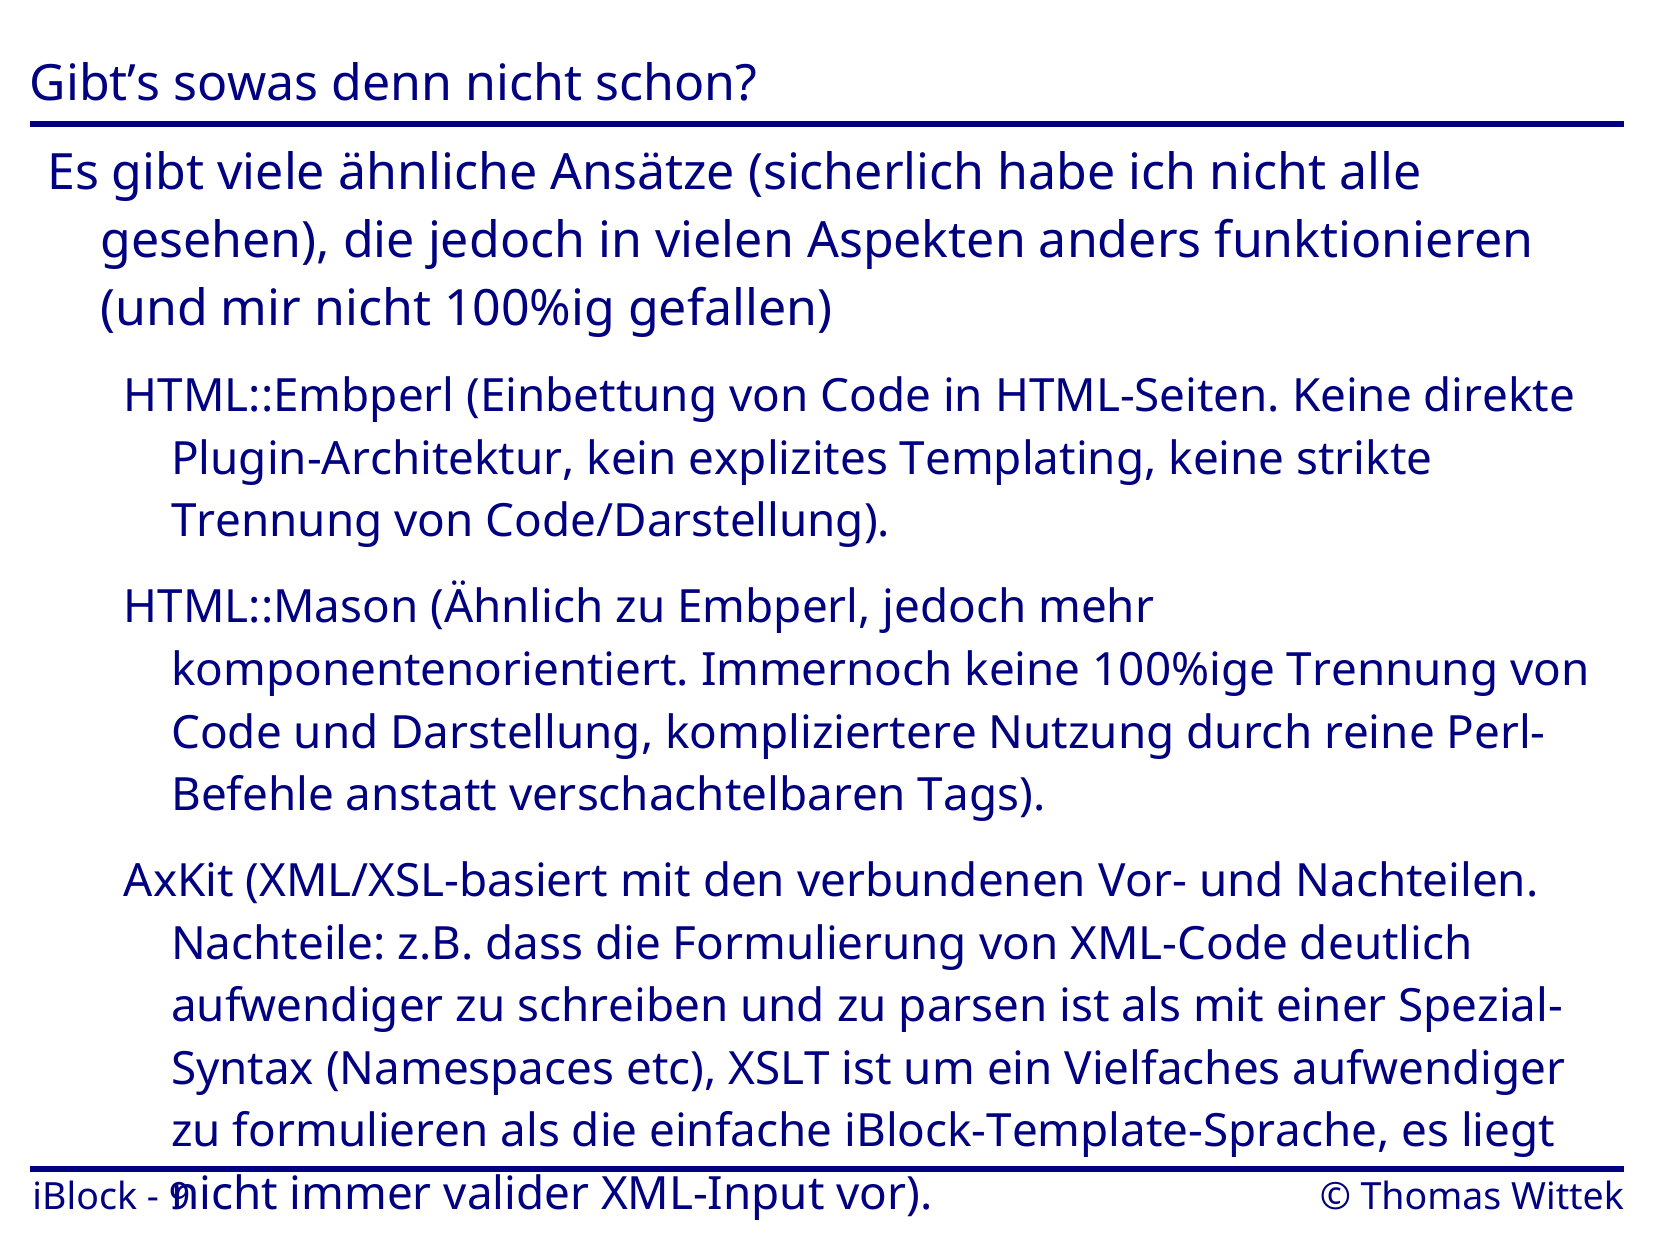

# Gibt’s sowas denn nicht schon?
Es gibt viele ähnliche Ansätze (sicherlich habe ich nicht alle gesehen), die jedoch in vielen Aspekten anders funktionieren (und mir nicht 100%ig gefallen)
HTML::Embperl (Einbettung von Code in HTML-Seiten. Keine direkte Plugin-Architektur, kein explizites Templating, keine strikte Trennung von Code/Darstellung).
HTML::Mason (Ähnlich zu Embperl, jedoch mehr komponentenorientiert. Immernoch keine 100%ige Trennung von Code und Darstellung, kompliziertere Nutzung durch reine Perl-Befehle anstatt verschachtelbaren Tags).
AxKit (XML/XSL-basiert mit den verbundenen Vor- und Nachteilen. Nachteile: z.B. dass die Formulierung von XML-Code deutlich aufwendiger zu schreiben und zu parsen ist als mit einer Spezial-Syntax (Namespaces etc), XSLT ist um ein Vielfaches aufwendiger zu formulieren als die einfache iBlock-Template-Sprache, es liegt nicht immer valider XML-Input vor).